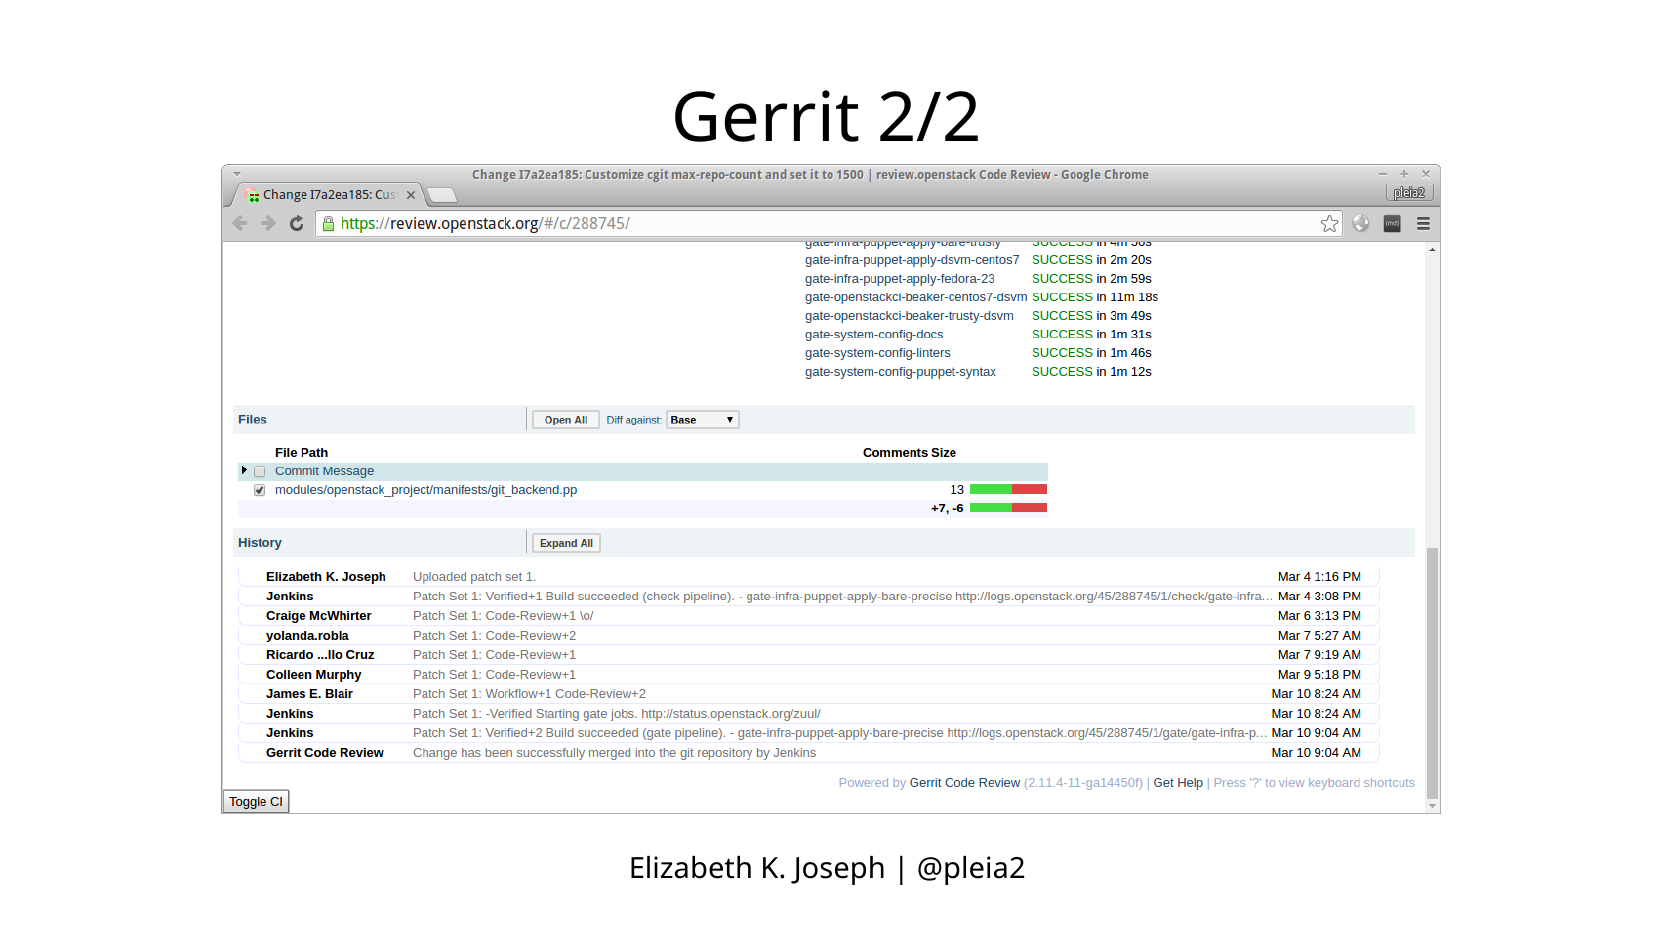

# Gerrit 2/2
Elizabeth K. Joseph | @pleia2